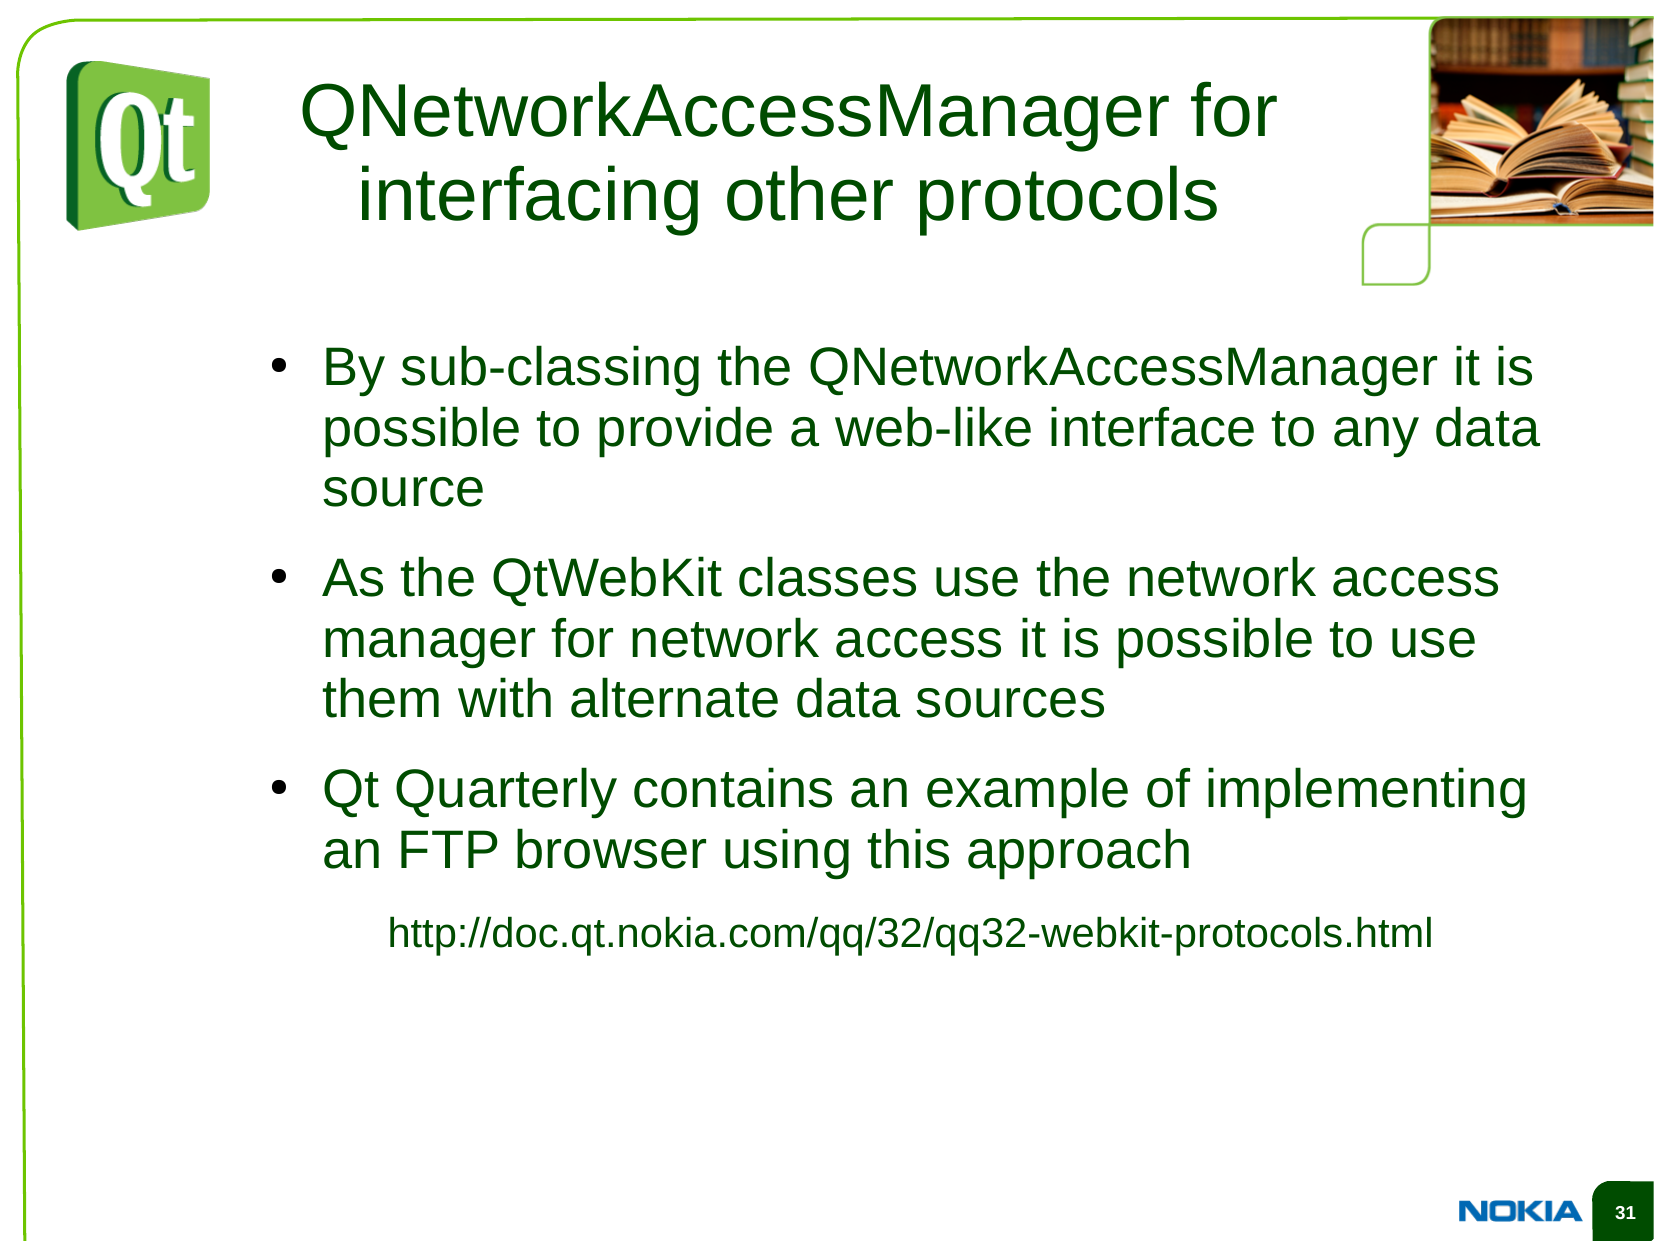

# QNetworkAccessManager for interfacing other protocols
By sub-classing the QNetworkAccessManager it is possible to provide a web-like interface to any data source
As the QtWebKit classes use the network access manager for network access it is possible to use them with alternate data sources
Qt Quarterly contains an example of implementing an FTP browser using this approach
http://doc.qt.nokia.com/qq/32/qq32-webkit-protocols.html